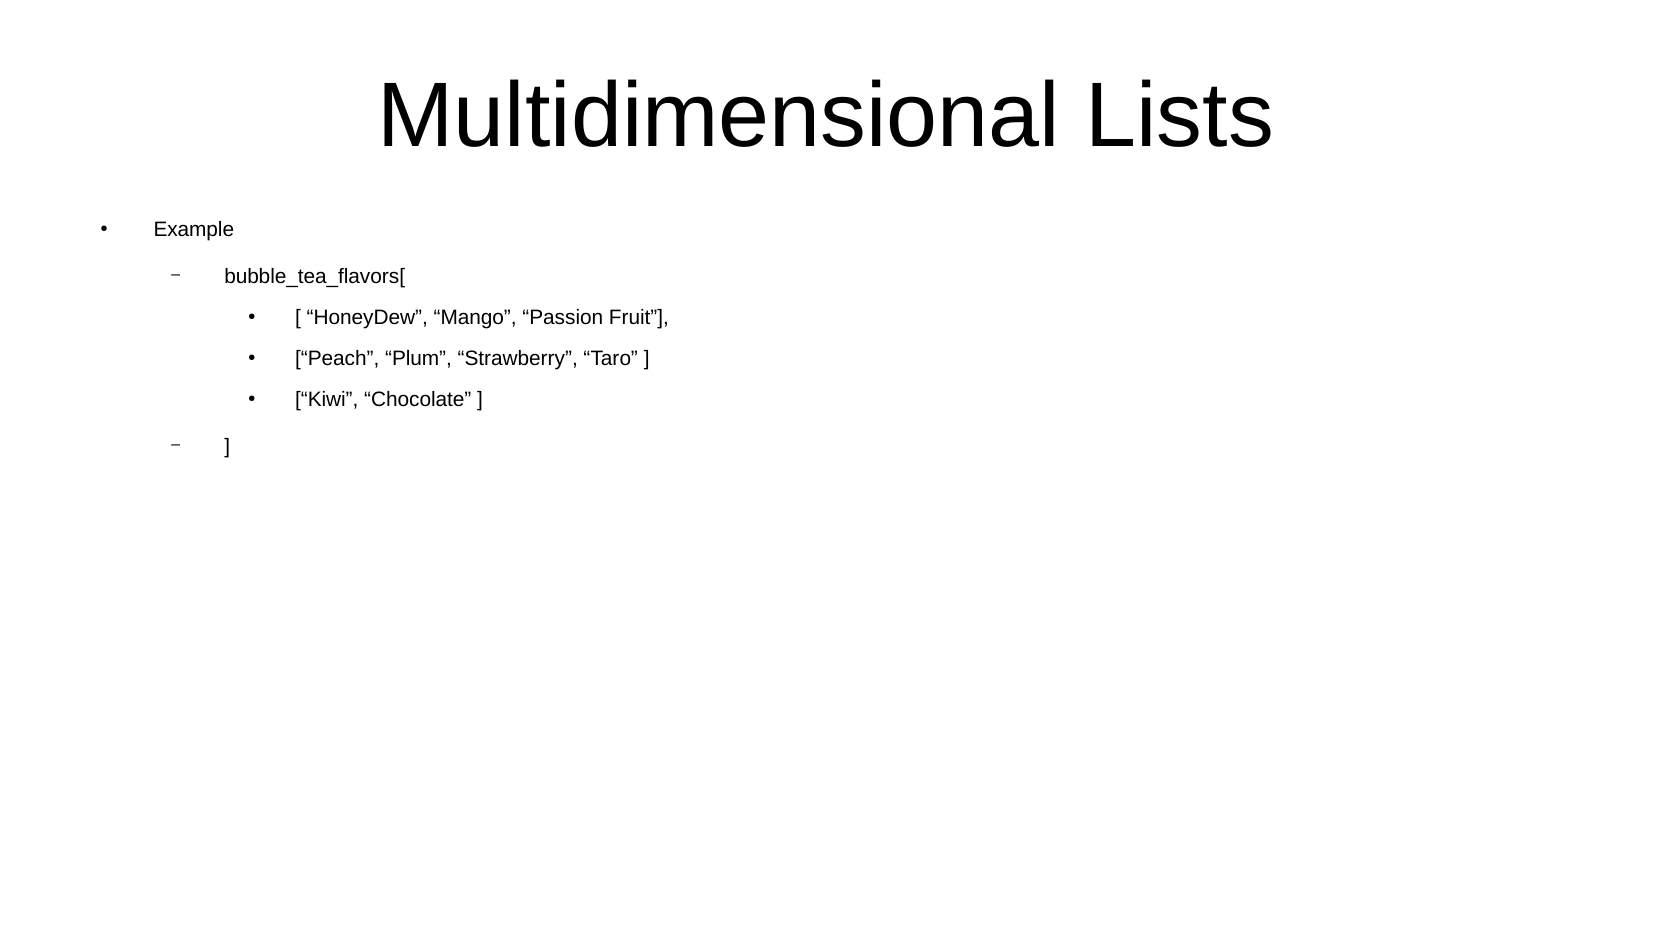

# Multidimensional Lists
Example
bubble_tea_flavors[
[ “HoneyDew”, “Mango”, “Passion Fruit”],
[“Peach”, “Plum”, “Strawberry”, “Taro” ]
[“Kiwi”, “Chocolate” ]
]